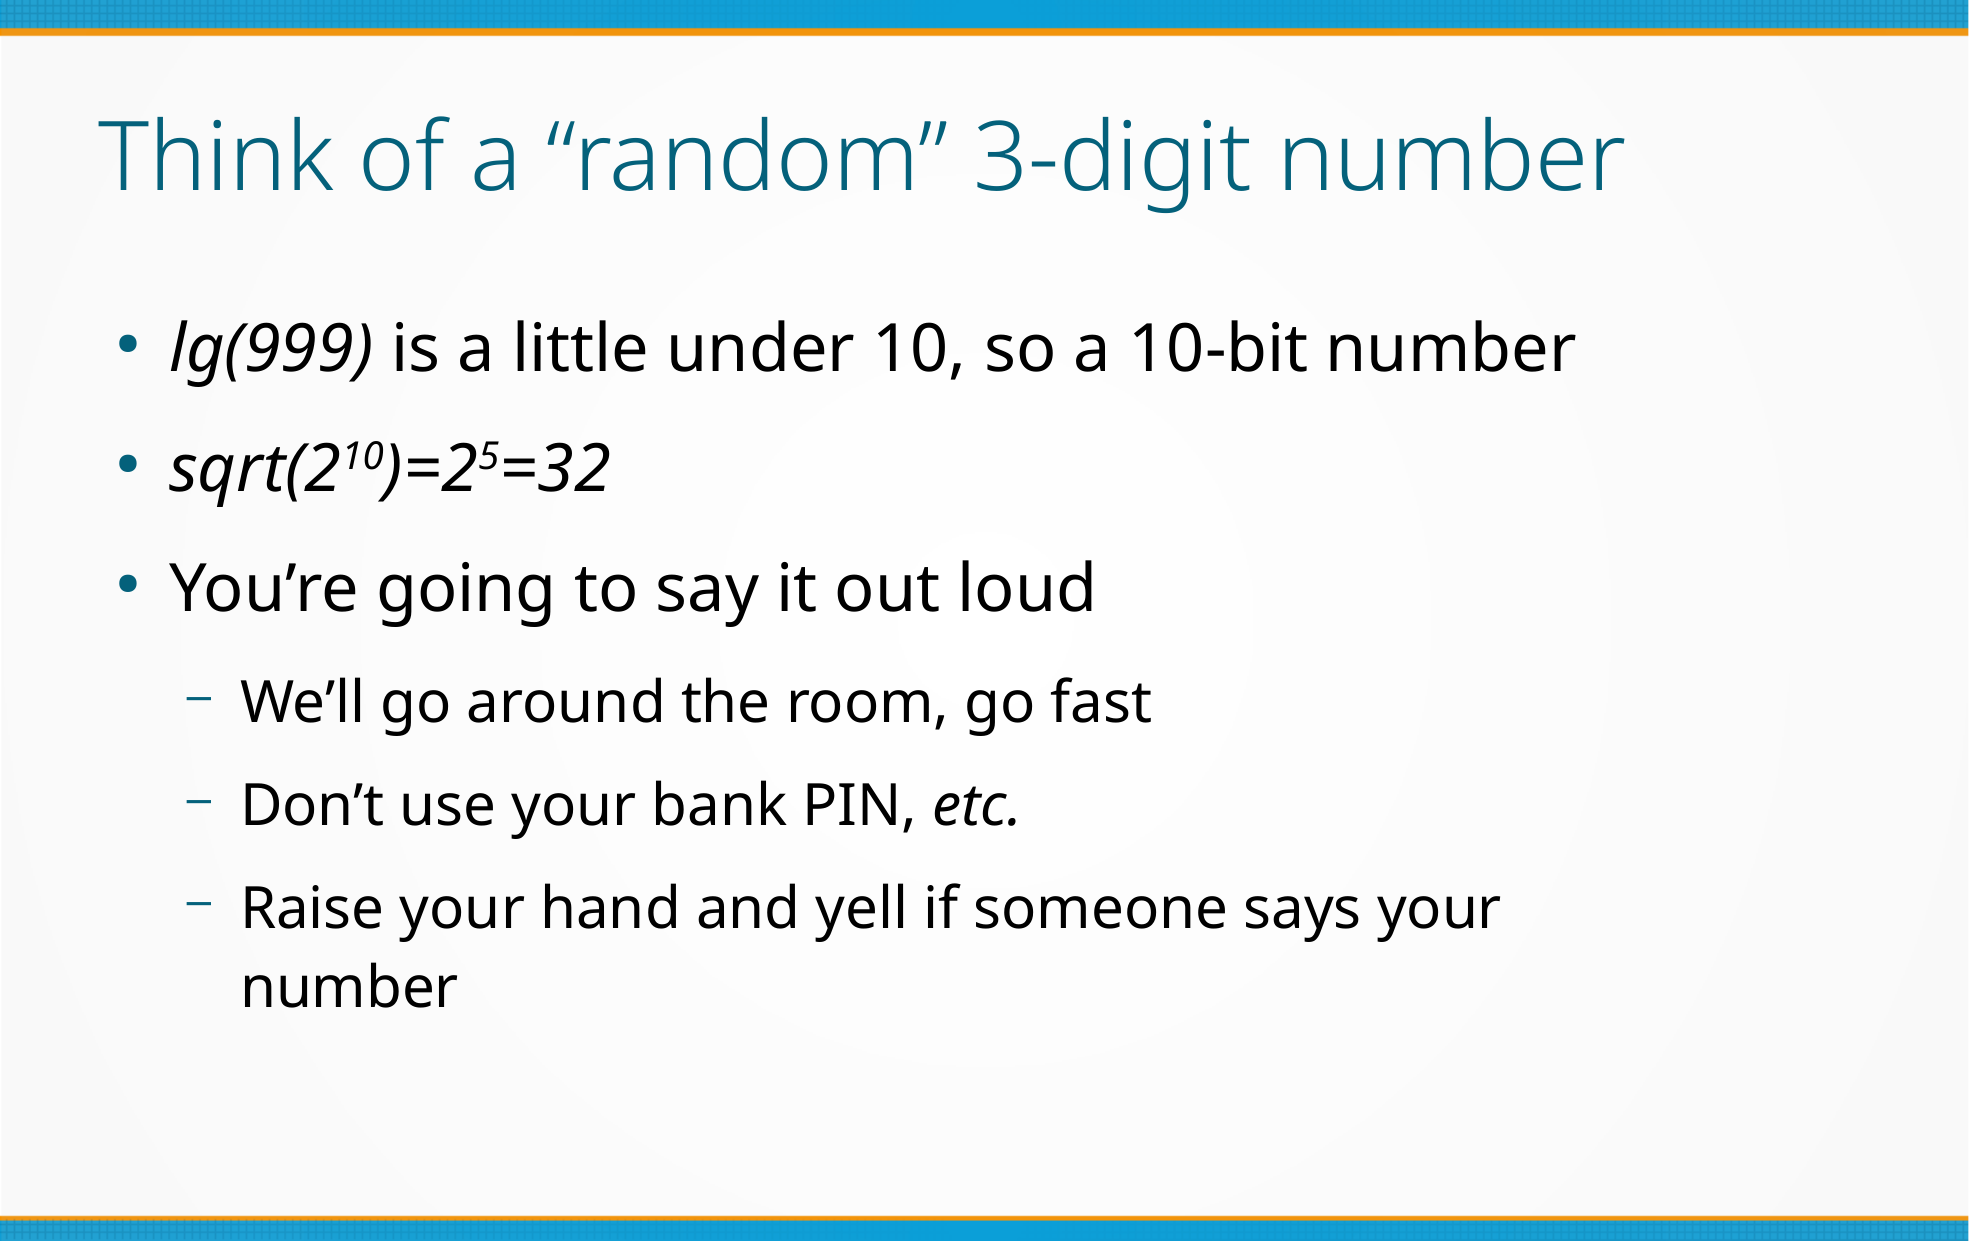

# Think of a “random” 3-digit number
lg(999) is a little under 10, so a 10-bit number
sqrt(210)=25=32
You’re going to say it out loud
We’ll go around the room, go fast
Don’t use your bank PIN, etc.
Raise your hand and yell if someone says your
number